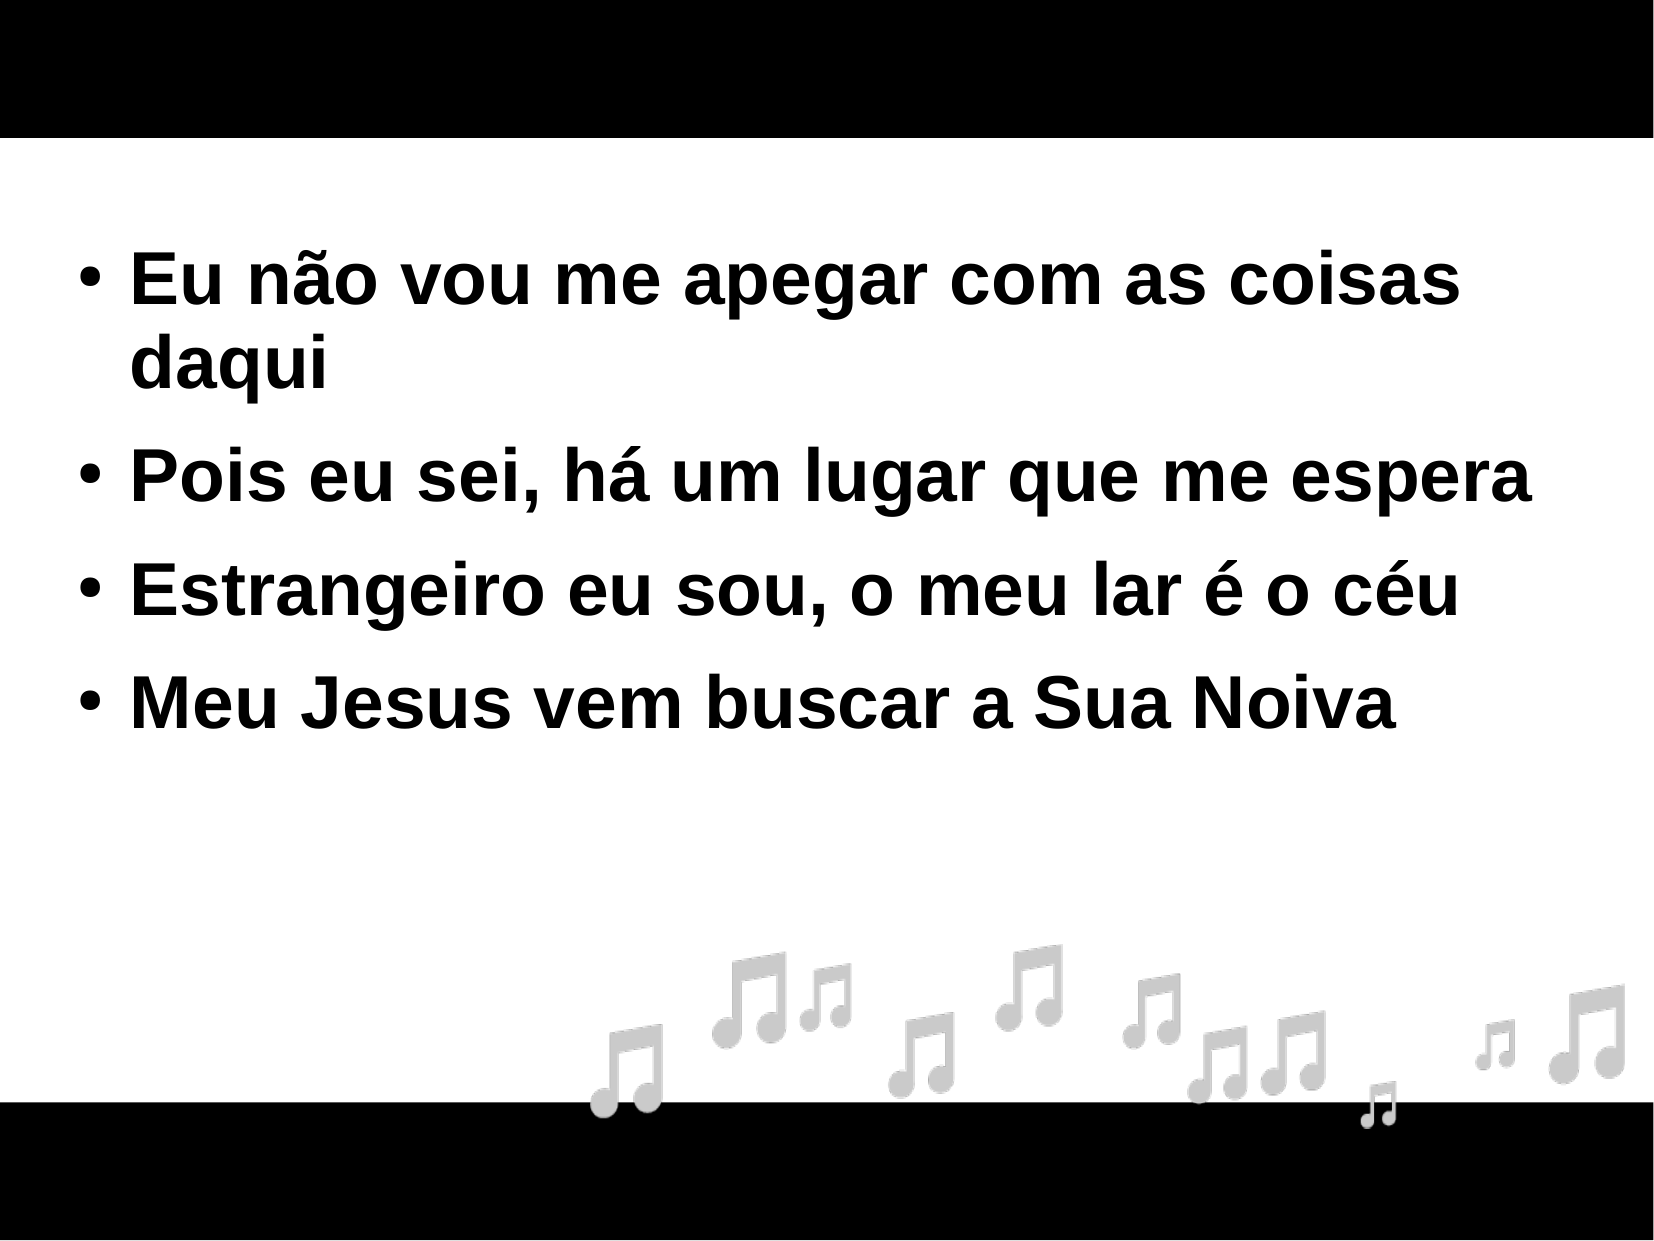

# Eu não vou me apegar com as coisas daqui
Pois eu sei, há um lugar que me espera
Estrangeiro eu sou, o meu lar é o céu
Meu Jesus vem buscar a Sua Noiva